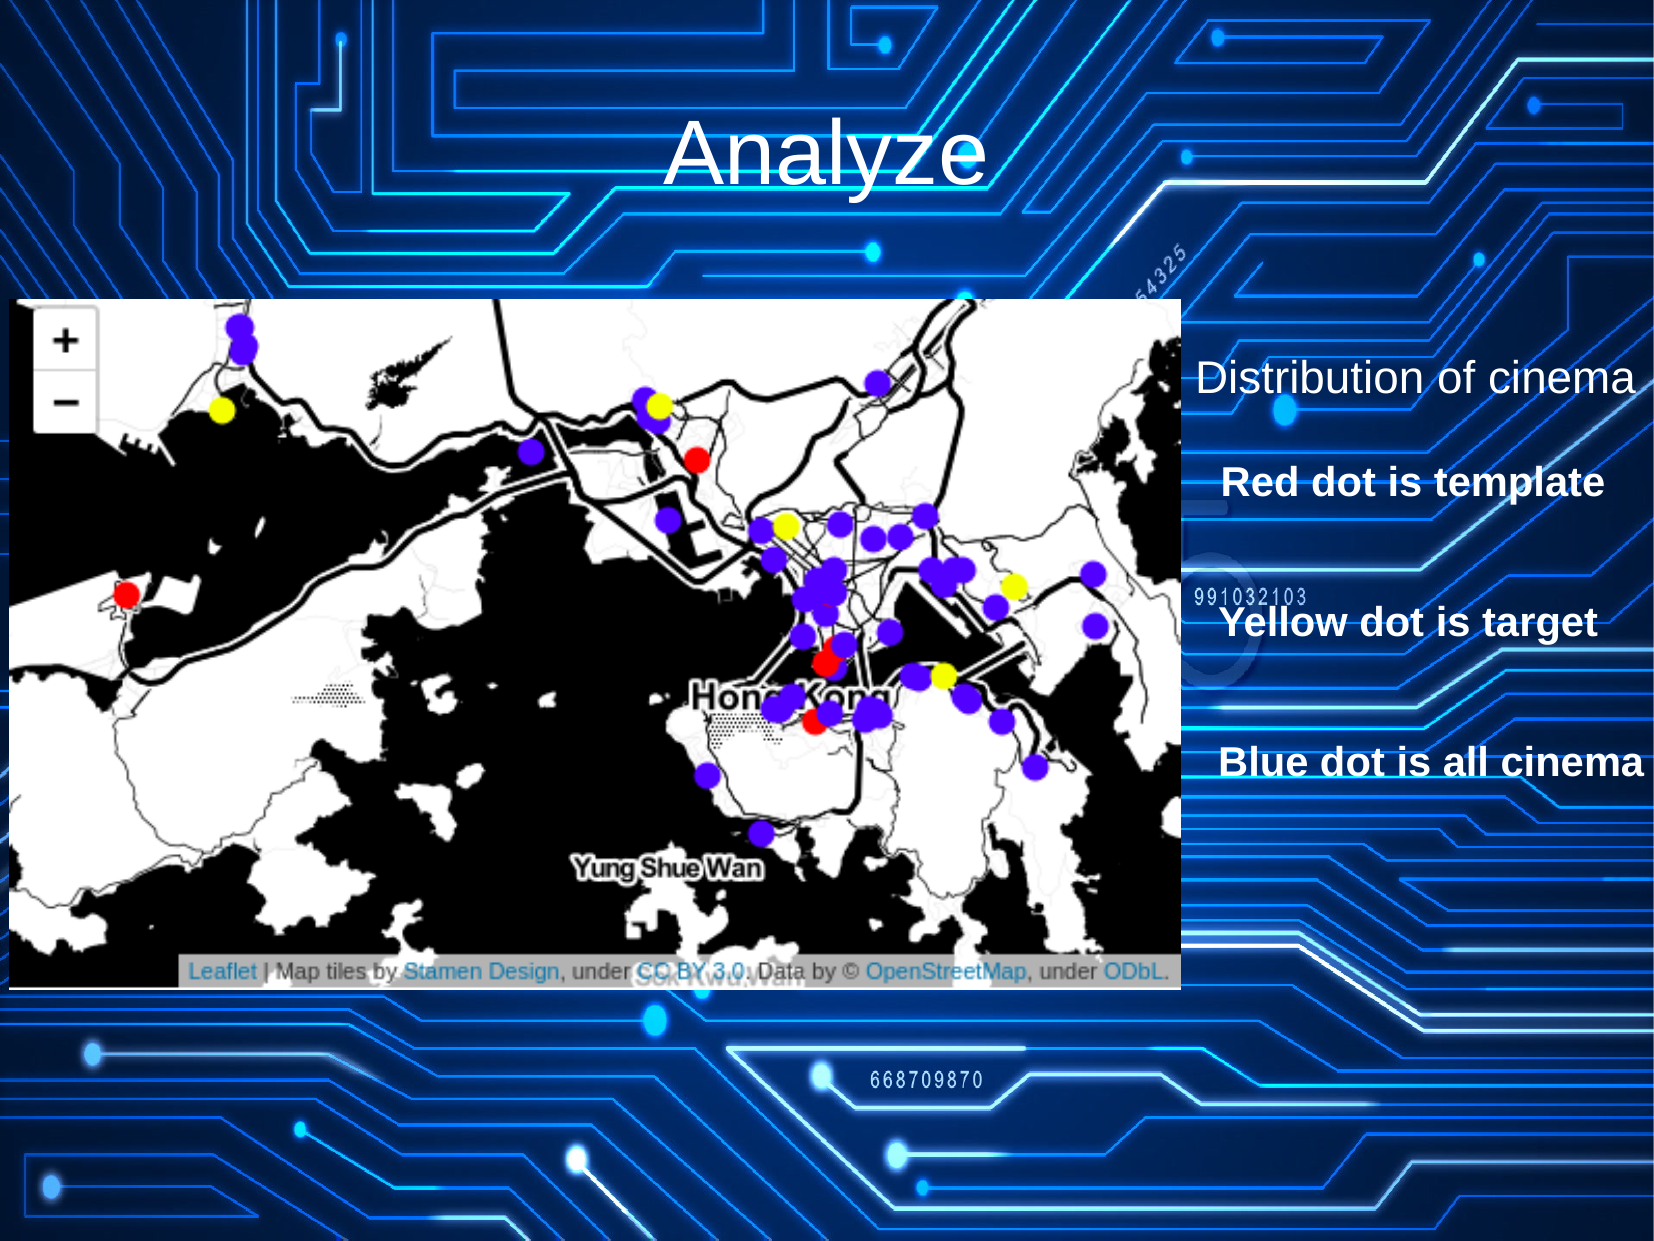

# Analyze
Distribution of cinema
 Red dot is template
 Yellow dot is target
 Blue dot is all cinema